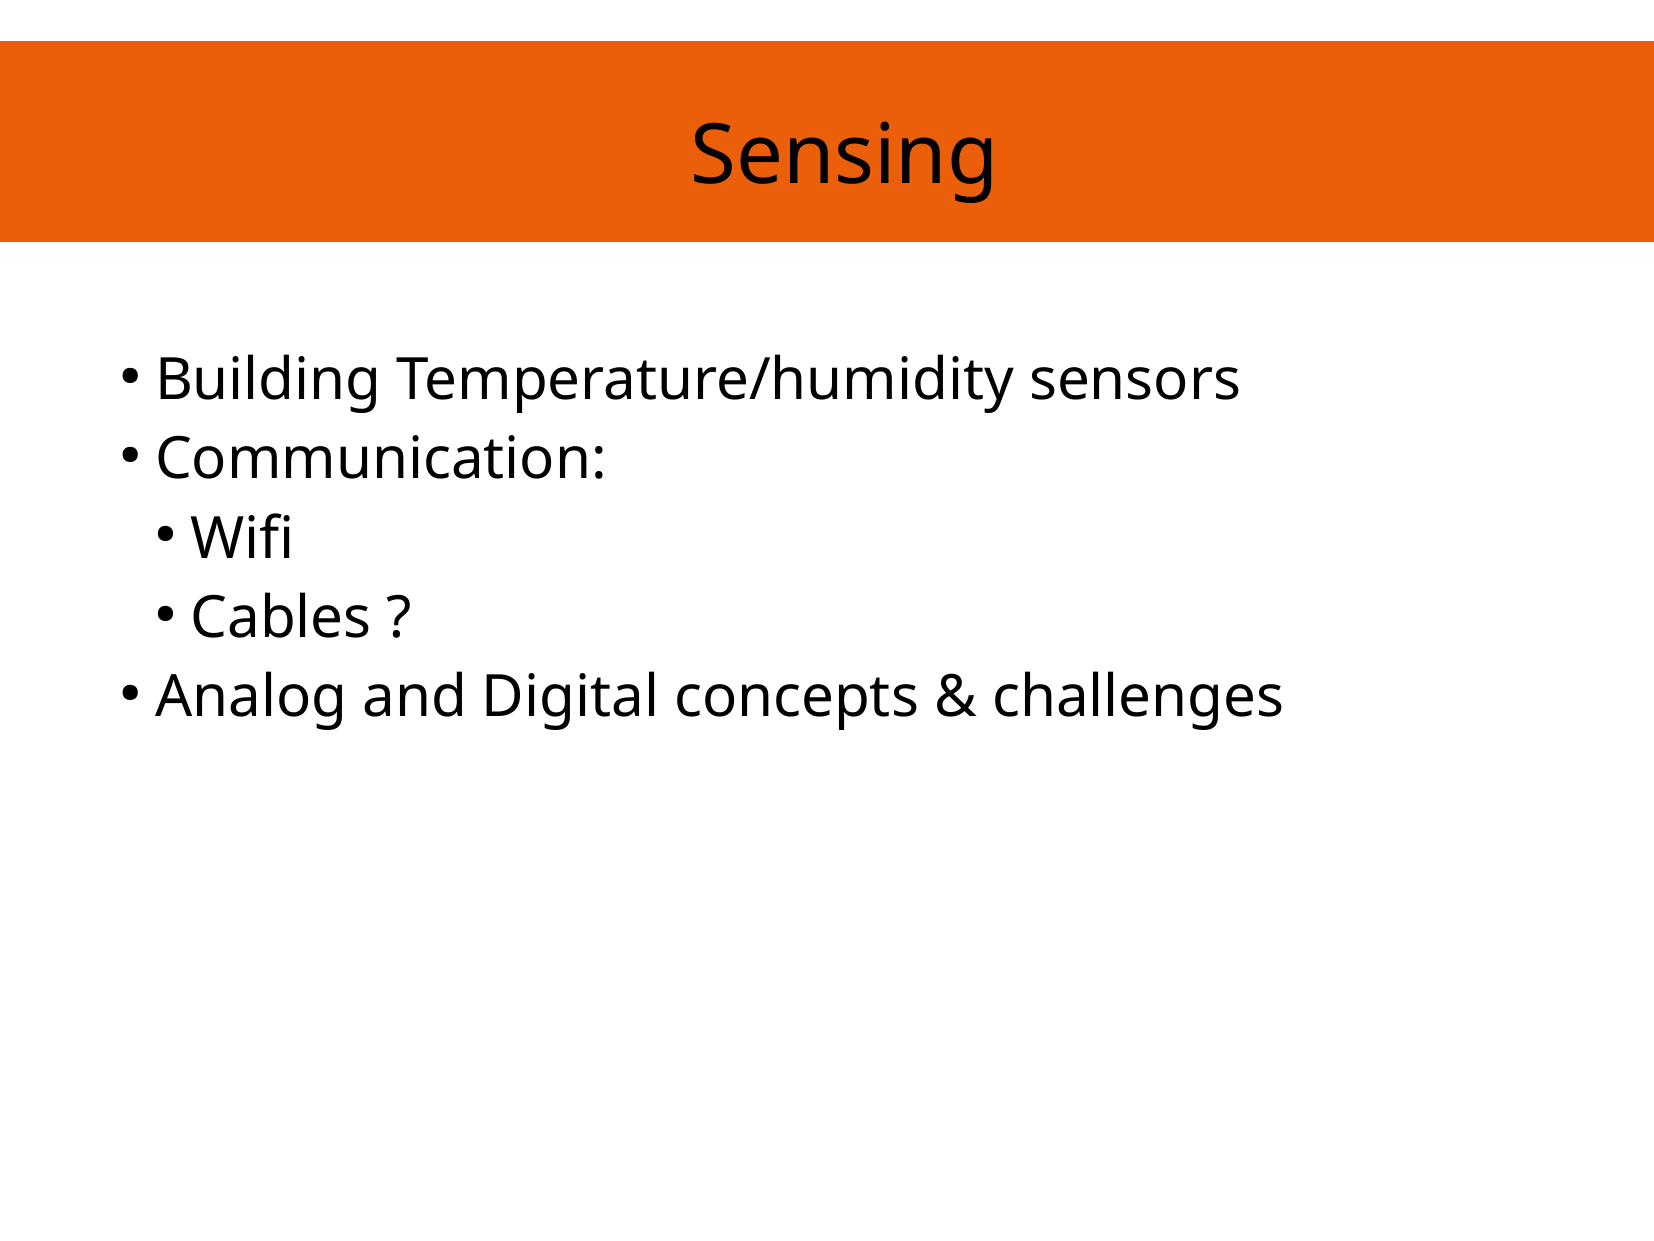

Sensing
Building Temperature/humidity sensors
Communication:
Wifi
Cables ?
Analog and Digital concepts & challenges